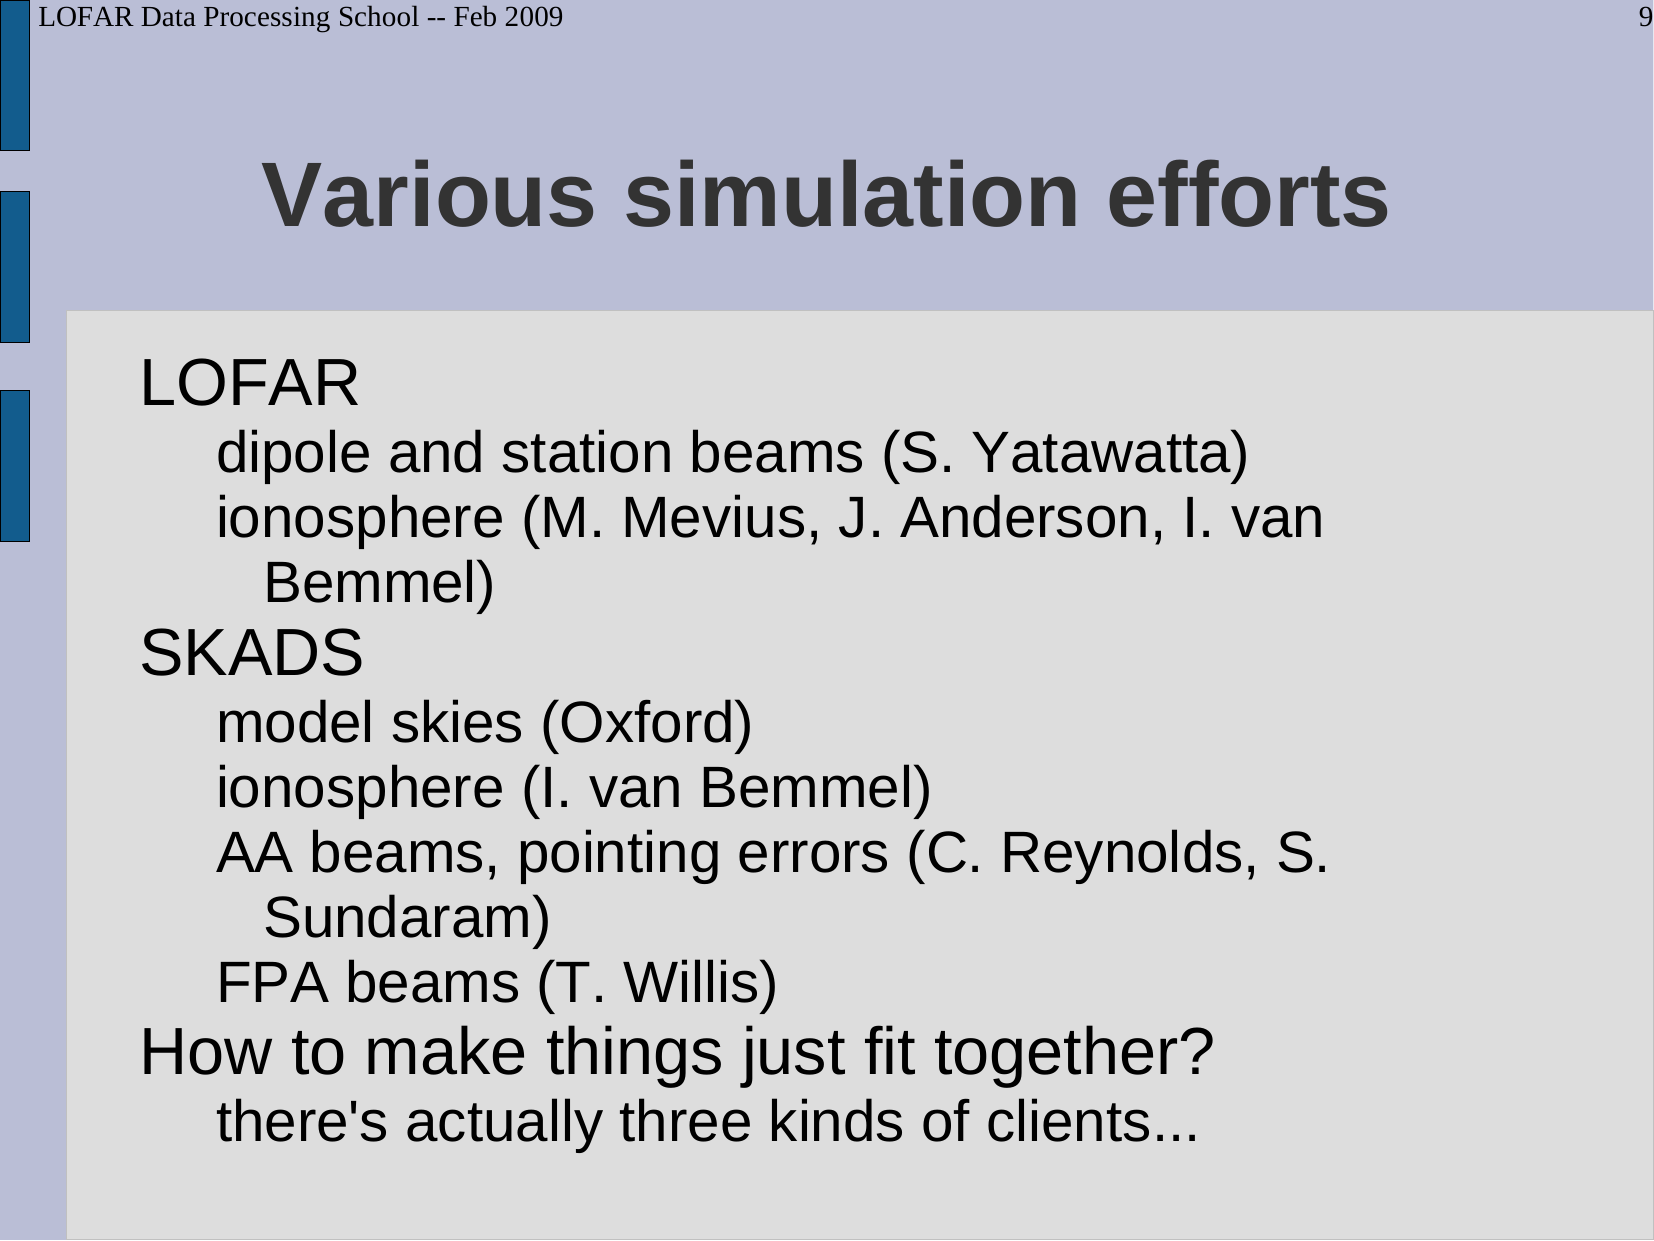

LOFAR Data Processing School -- Feb 2009
9
# Various simulation efforts
LOFAR
dipole and station beams (S. Yatawatta)
ionosphere (M. Mevius, J. Anderson, I. van Bemmel)
SKADS
model skies (Oxford)
ionosphere (I. van Bemmel)
AA beams, pointing errors (C. Reynolds, S. Sundaram)
FPA beams (T. Willis)
How to make things just fit together?
there's actually three kinds of clients...